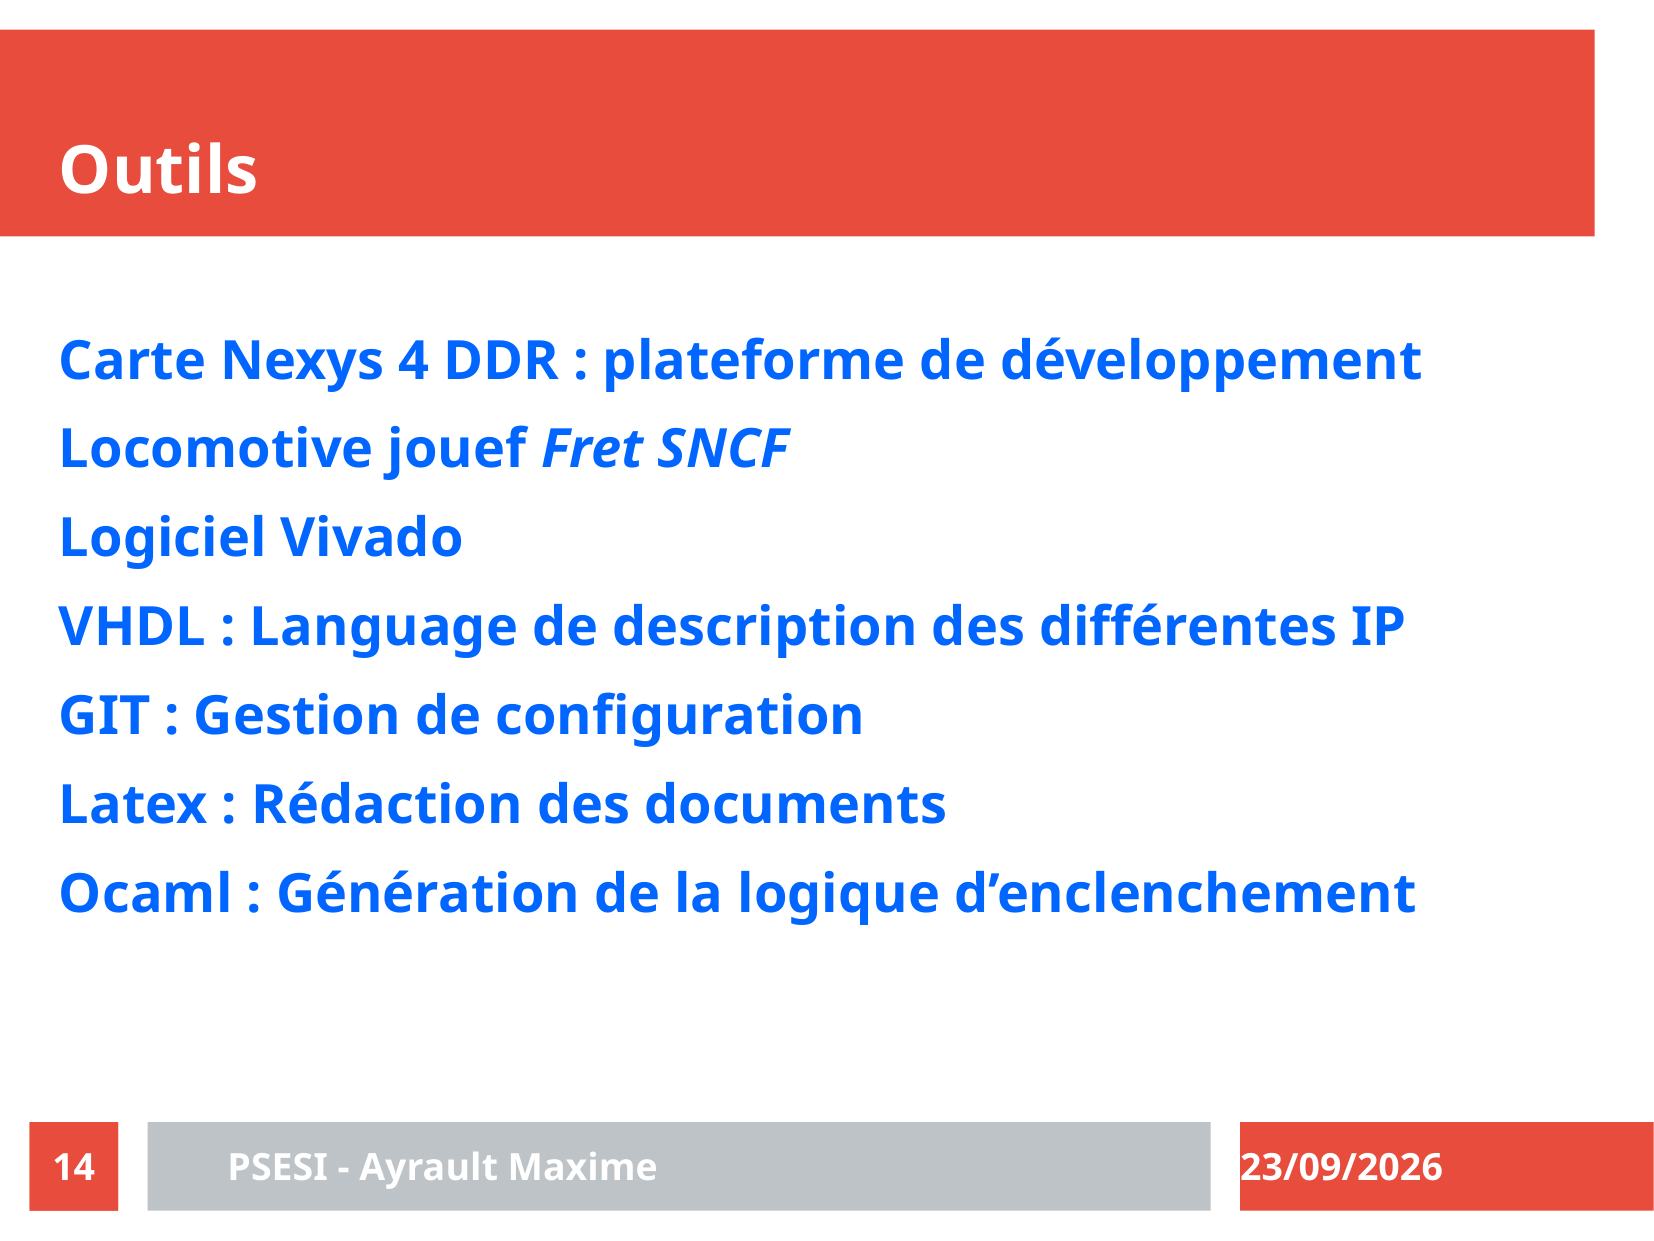

# Outils
Carte Nexys 4 DDR : plateforme de développement
Locomotive jouef Fret SNCF
Logiciel Vivado
VHDL : Language de description des différentes IP
GIT : Gestion de configuration
Latex : Rédaction des documents
Ocaml : Génération de la logique d’enclenchement
PSESI - Ayrault Maxime